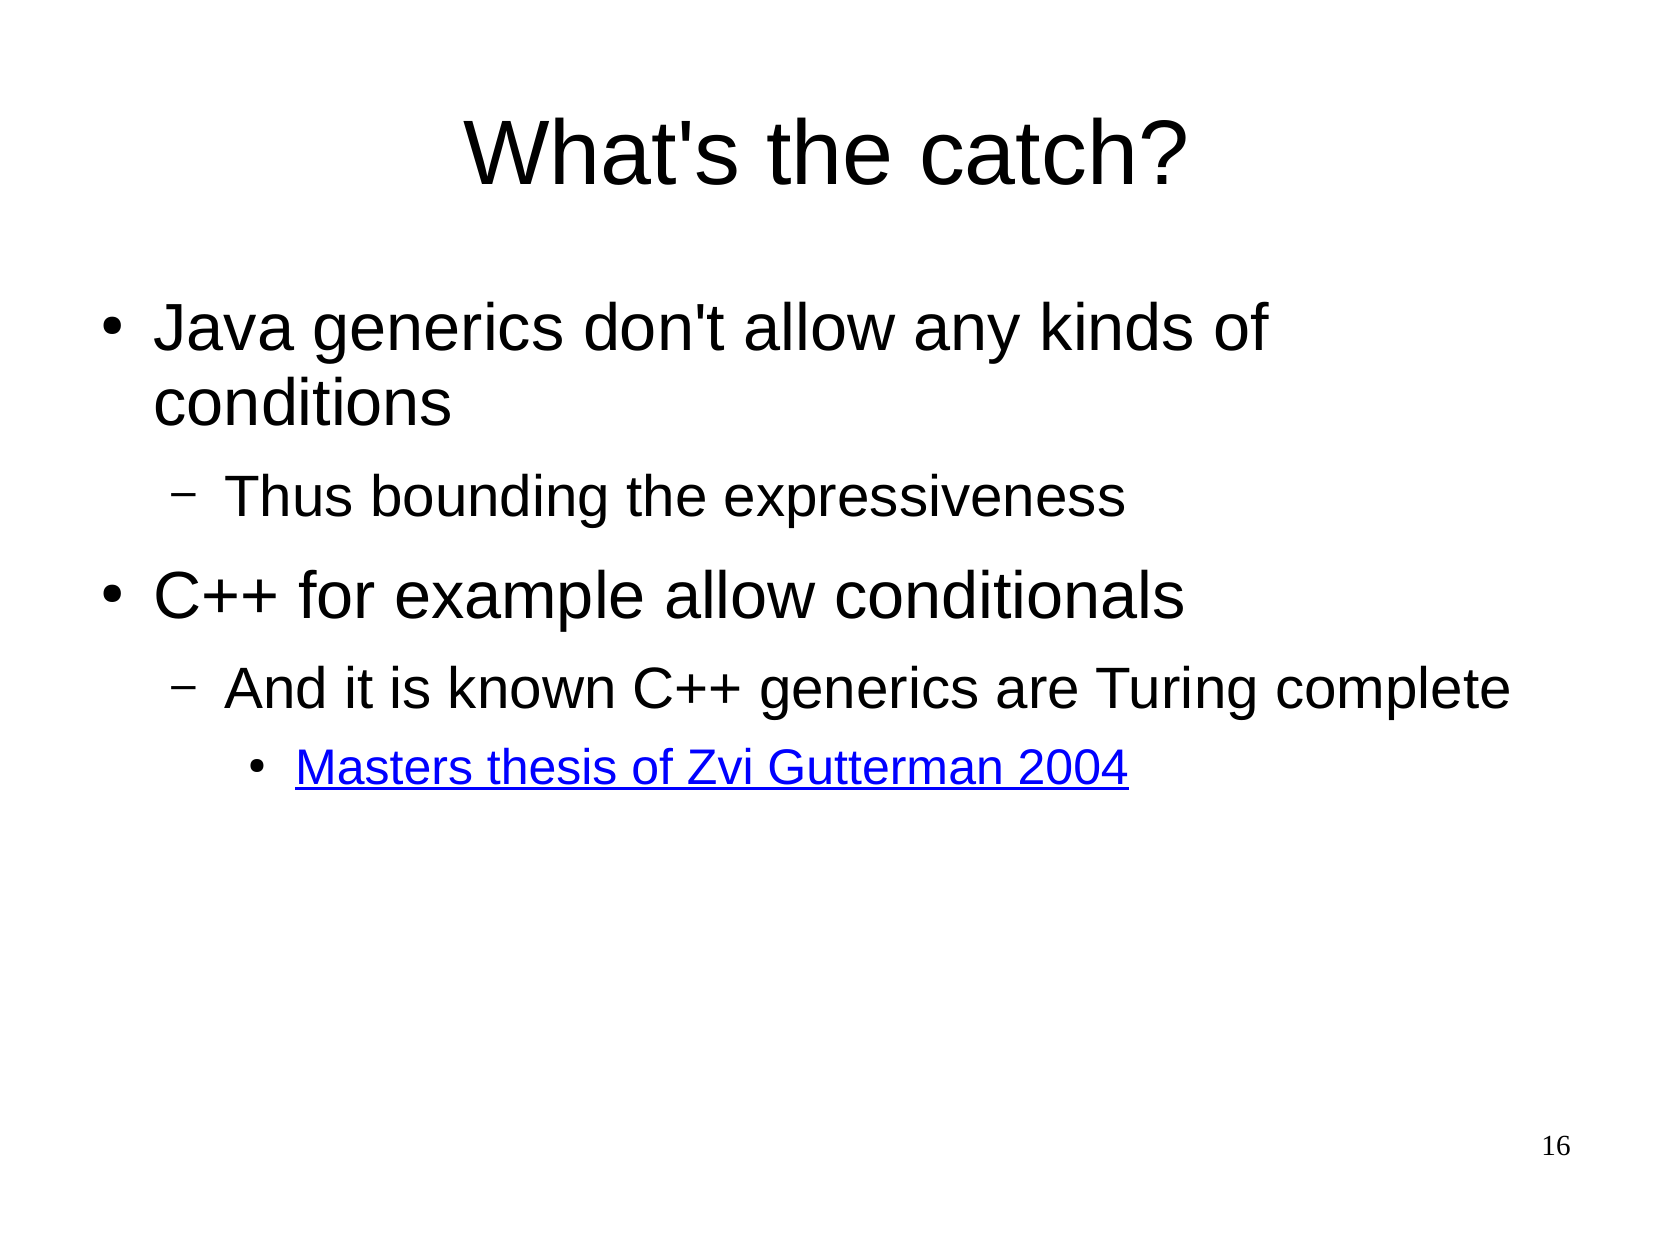

# What's the catch?
Java generics don't allow any kinds of conditions
Thus bounding the expressiveness
C++ for example allow conditionals
And it is known C++ generics are Turing complete
Masters thesis of Zvi Gutterman 2004
16